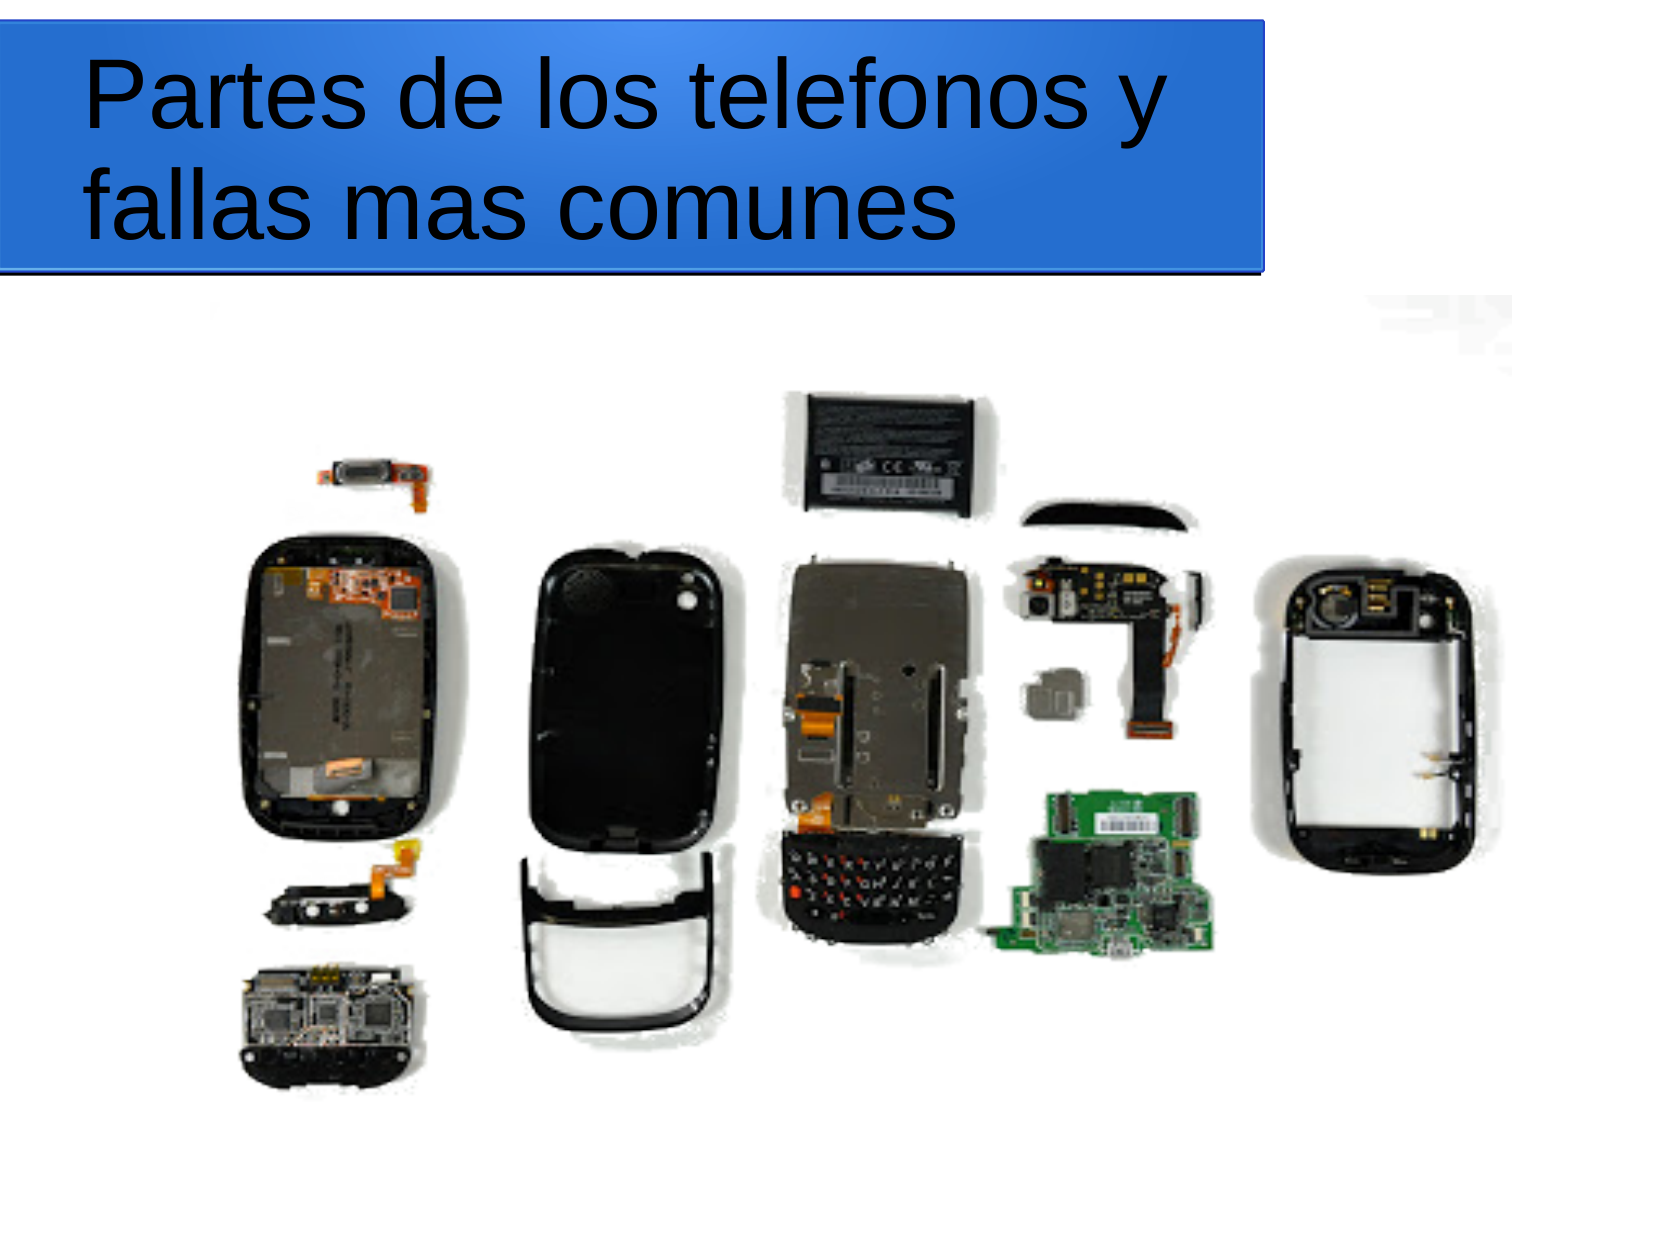

# Partes de los telefonos y fallas mas comunes